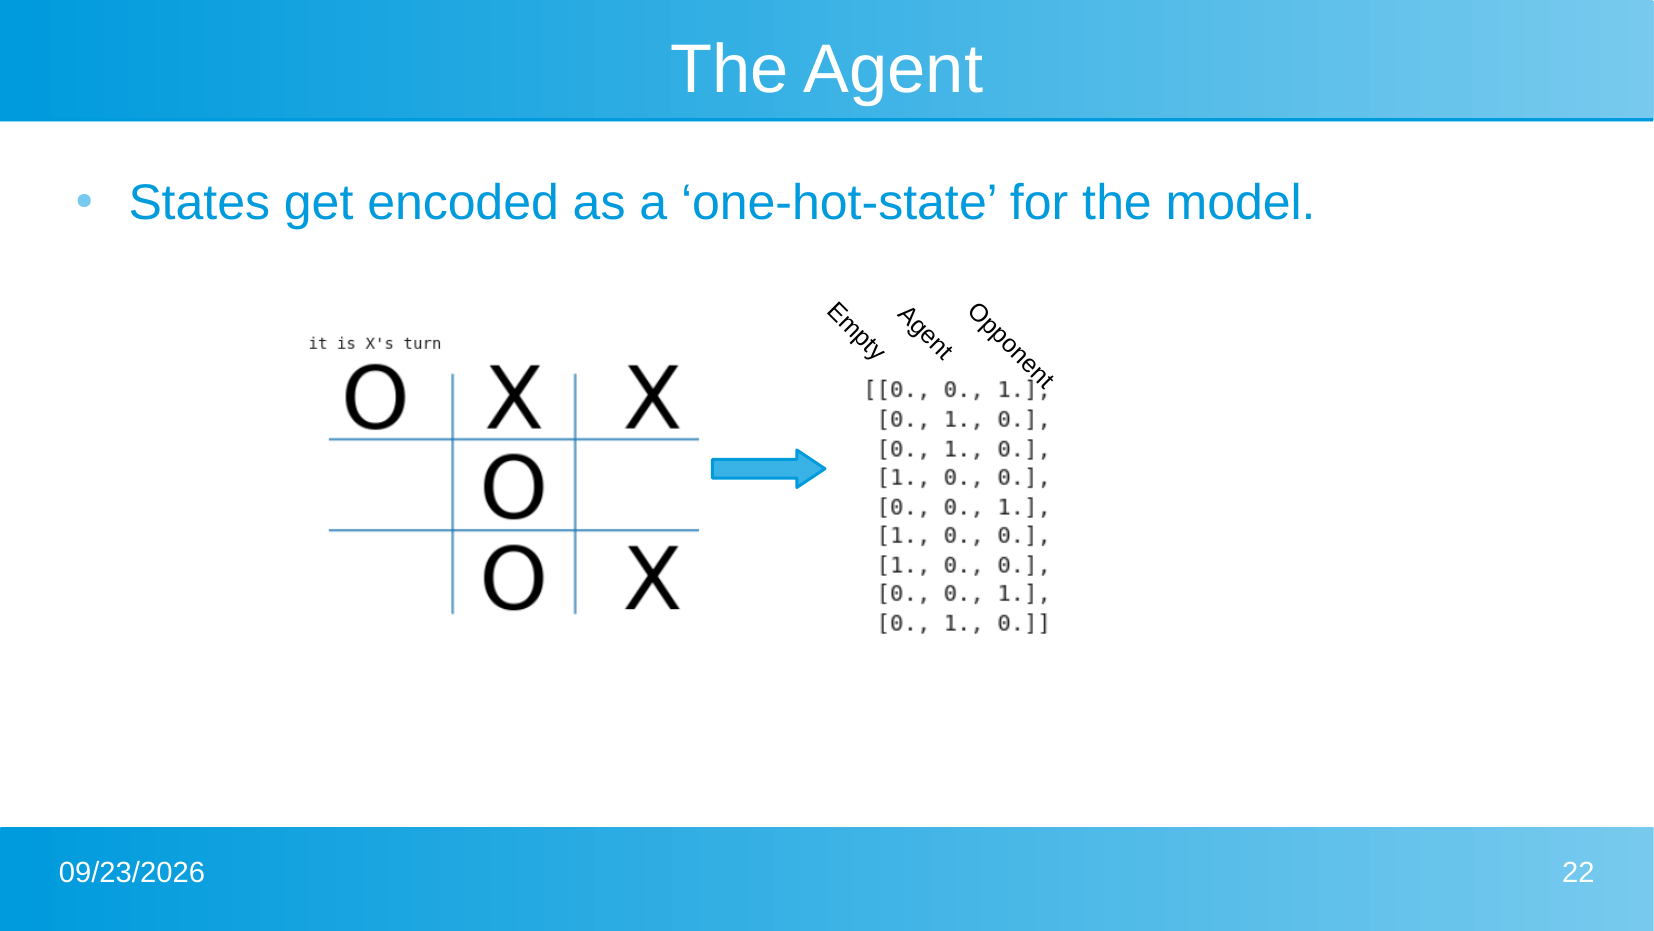

# The Agent
States get encoded as a ‘one-hot-state’ for the model.
Empty
Opponent
Agent
22